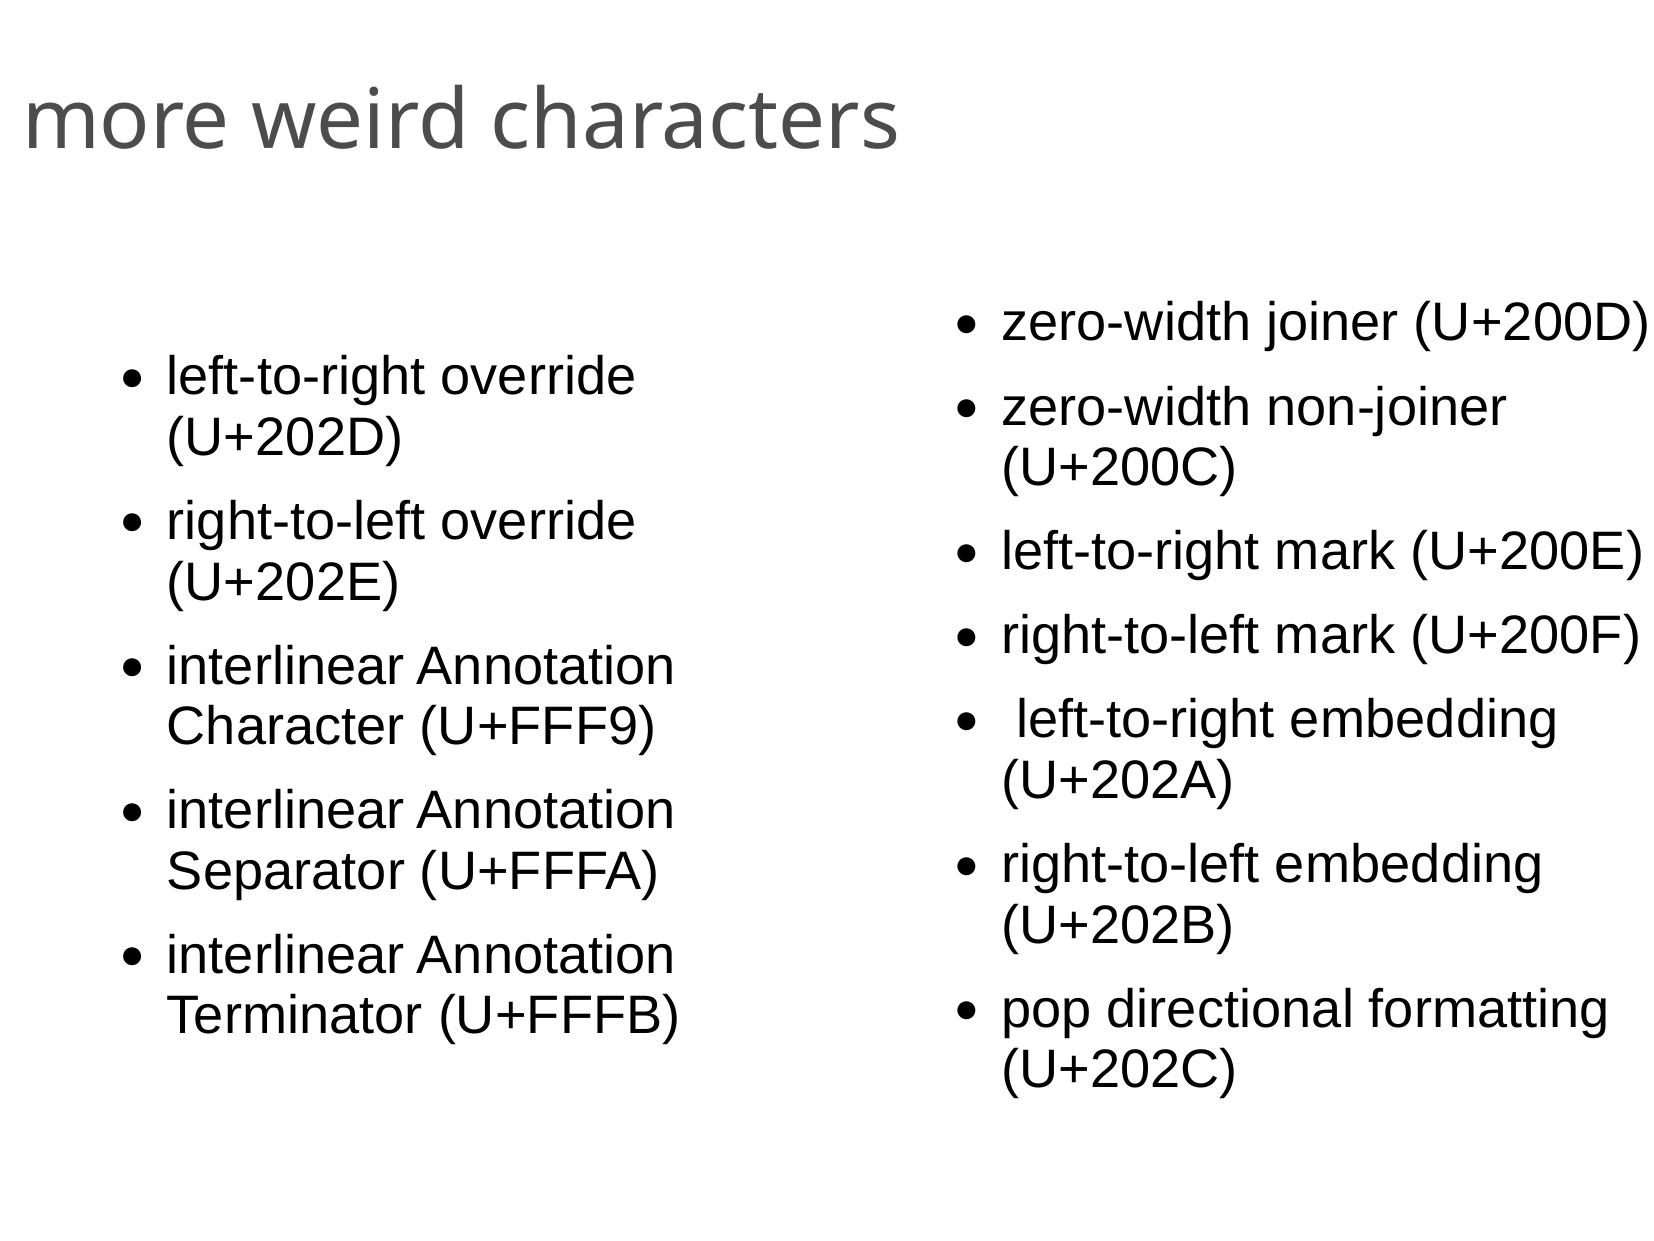

# more weird characters
left-to-right override (U+202D)
right-to-left override (U+202E)
interlinear Annotation Character (U+FFF9)
interlinear Annotation Separator (U+FFFA)
interlinear Annotation Terminator (U+FFFB)
zero-width joiner (U+200D)
zero-width non-joiner (U+200C)
left-to-right mark (U+200E)
right-to-left mark (U+200F)
 left-to-right embedding (U+202A)
right-to-left embedding (U+202B)
pop directional formatting (U+202C)